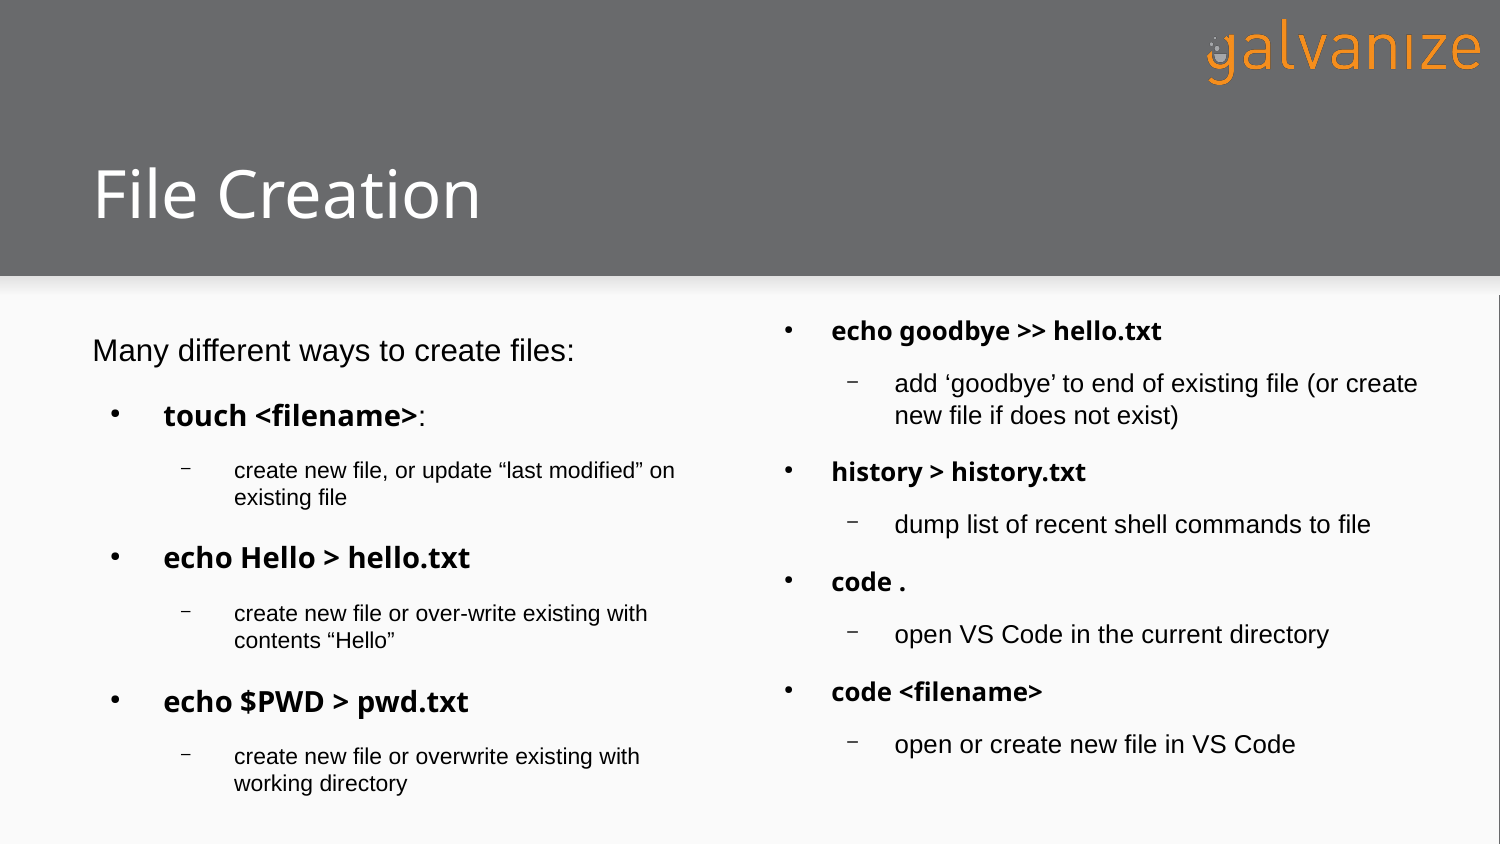

# File Creation
Many different ways to create files:
touch <filename>:
create new file, or update “last modified” on existing file
echo Hello > hello.txt
create new file or over-write existing with contents “Hello”
echo $PWD > pwd.txt
create new file or overwrite existing with working directory
echo goodbye >> hello.txt
add ‘goodbye’ to end of existing file (or create new file if does not exist)
history > history.txt
dump list of recent shell commands to file
code .
open VS Code in the current directory
code <filename>
open or create new file in VS Code